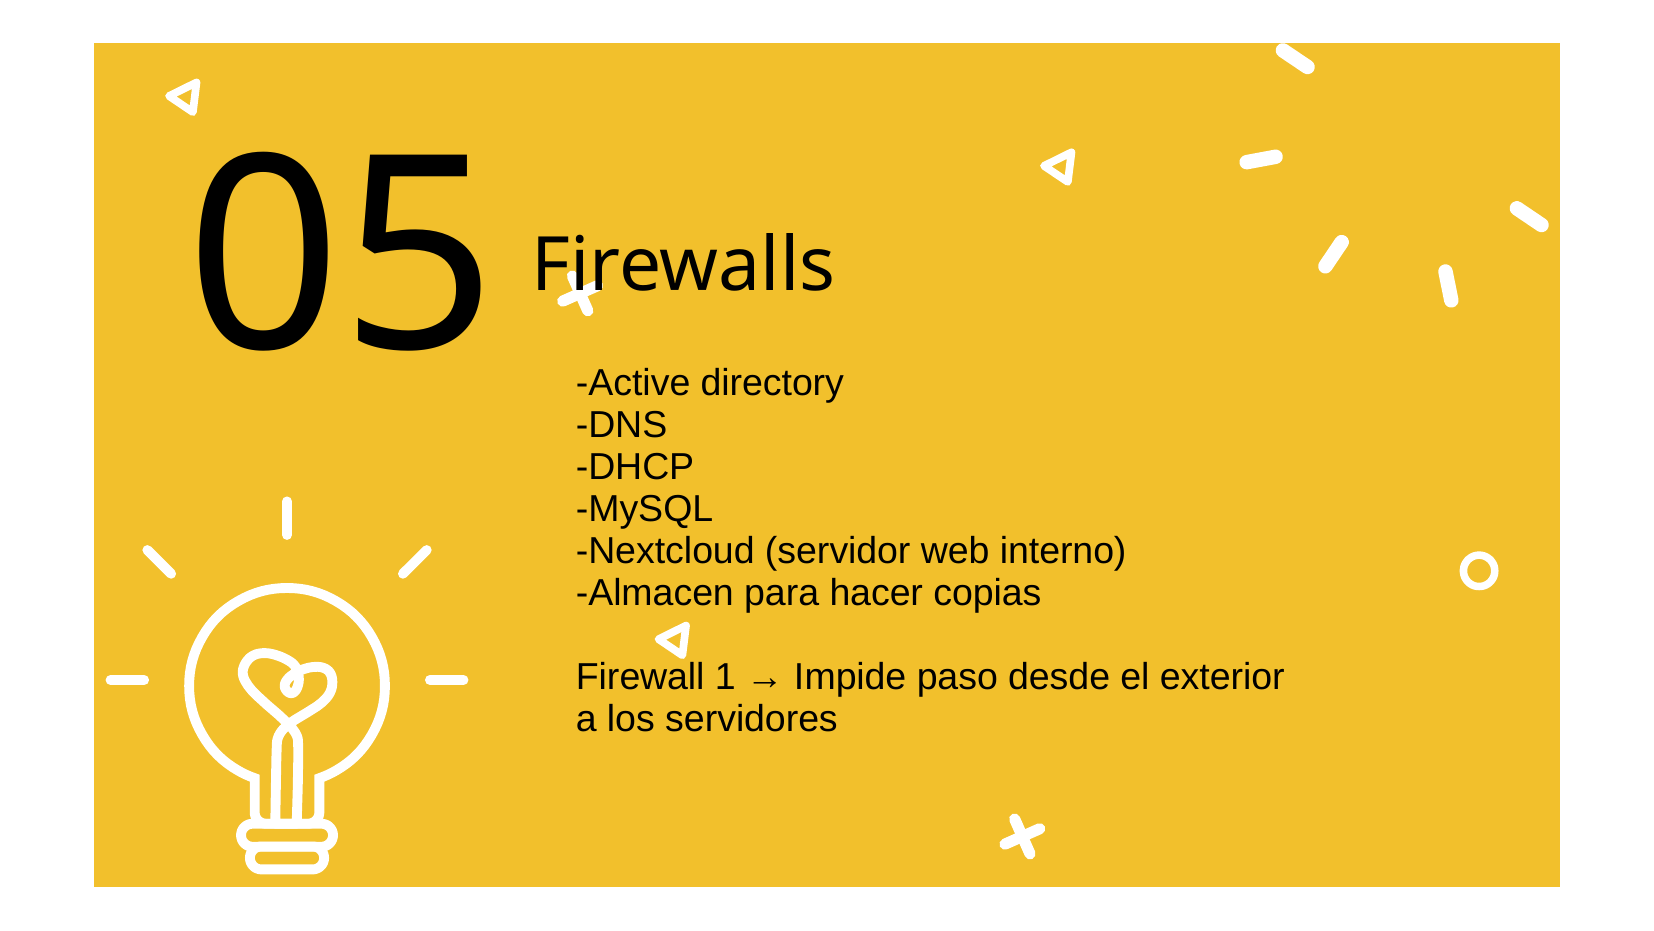

05
# Firewalls
-Active directory
-DNS
-DHCP
-MySQL
-Nextcloud (servidor web interno)
-Almacen para hacer copias
Firewall 1 → Impide paso desde el exterior a los servidores